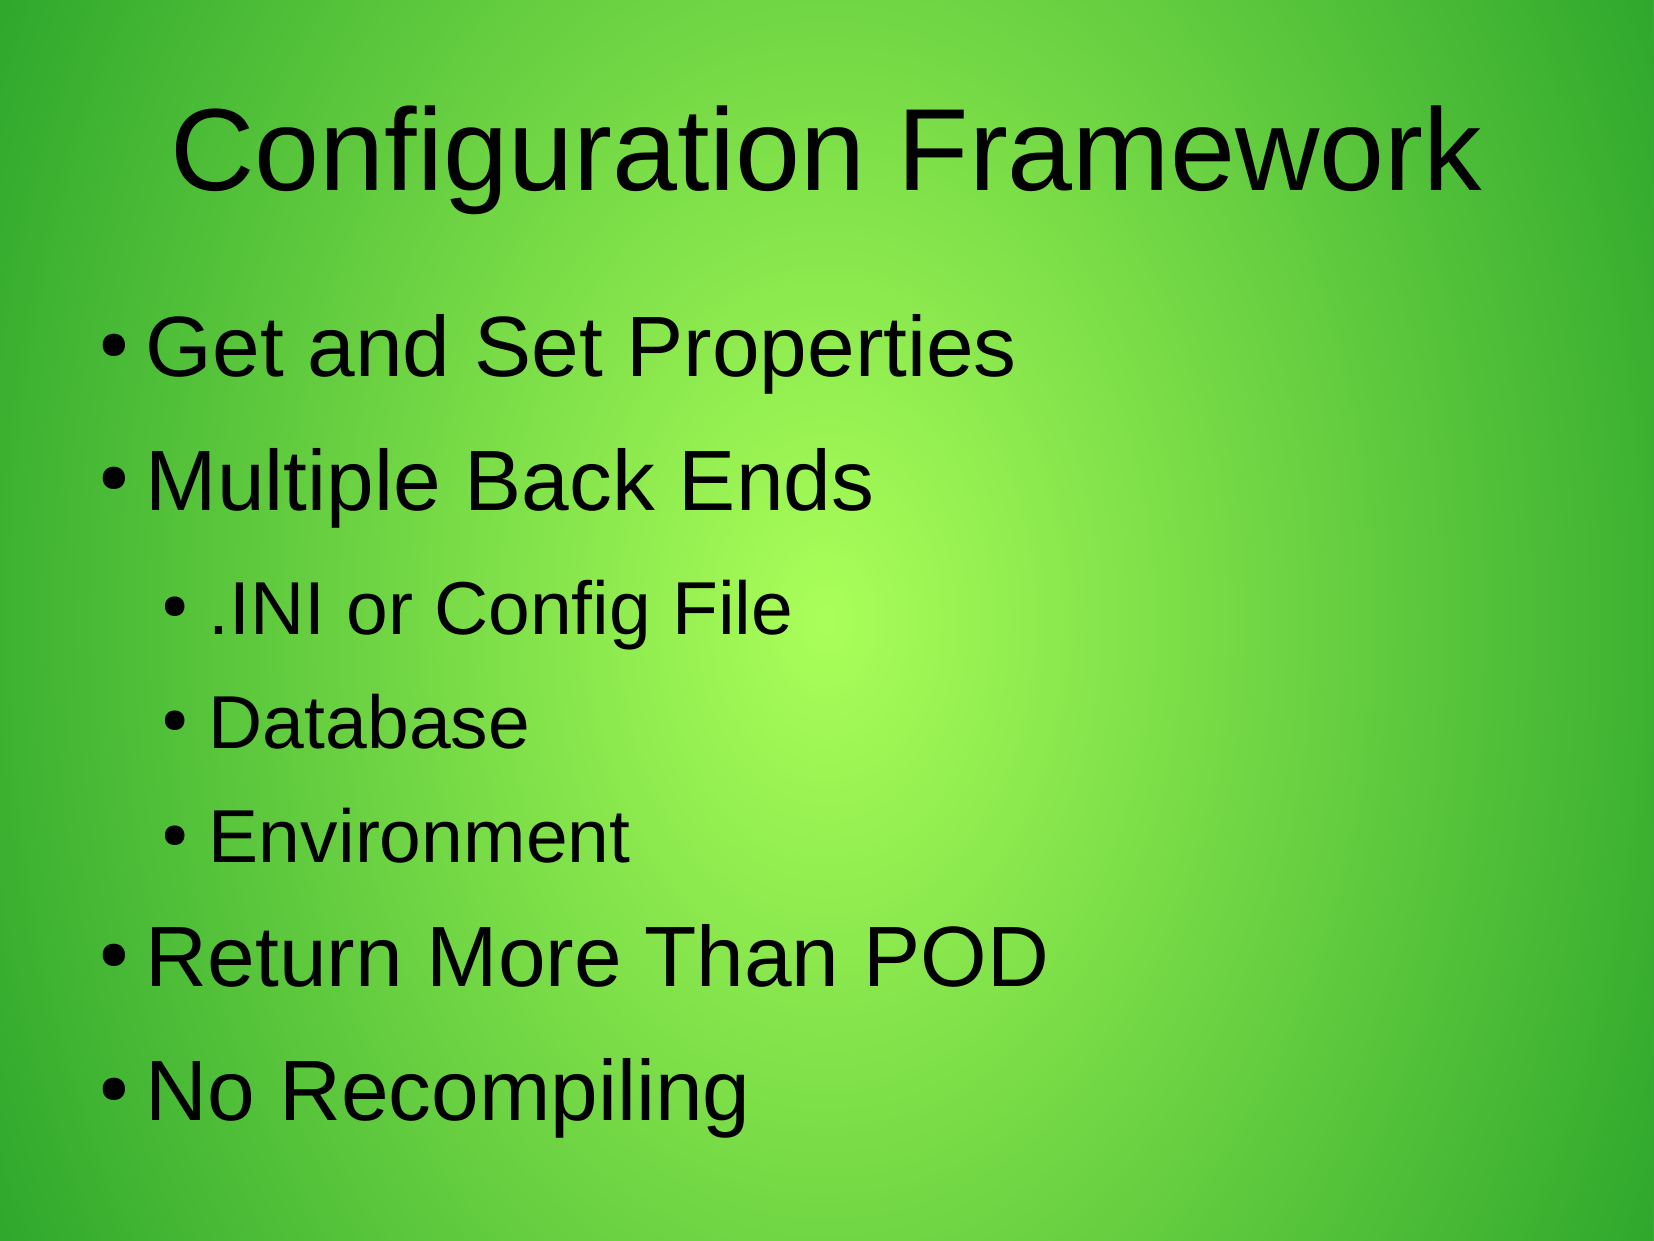

# Configuration Framework
Get and Set Properties
Multiple Back Ends
.INI or Config File
Database
Environment
Return More Than POD
No Recompiling